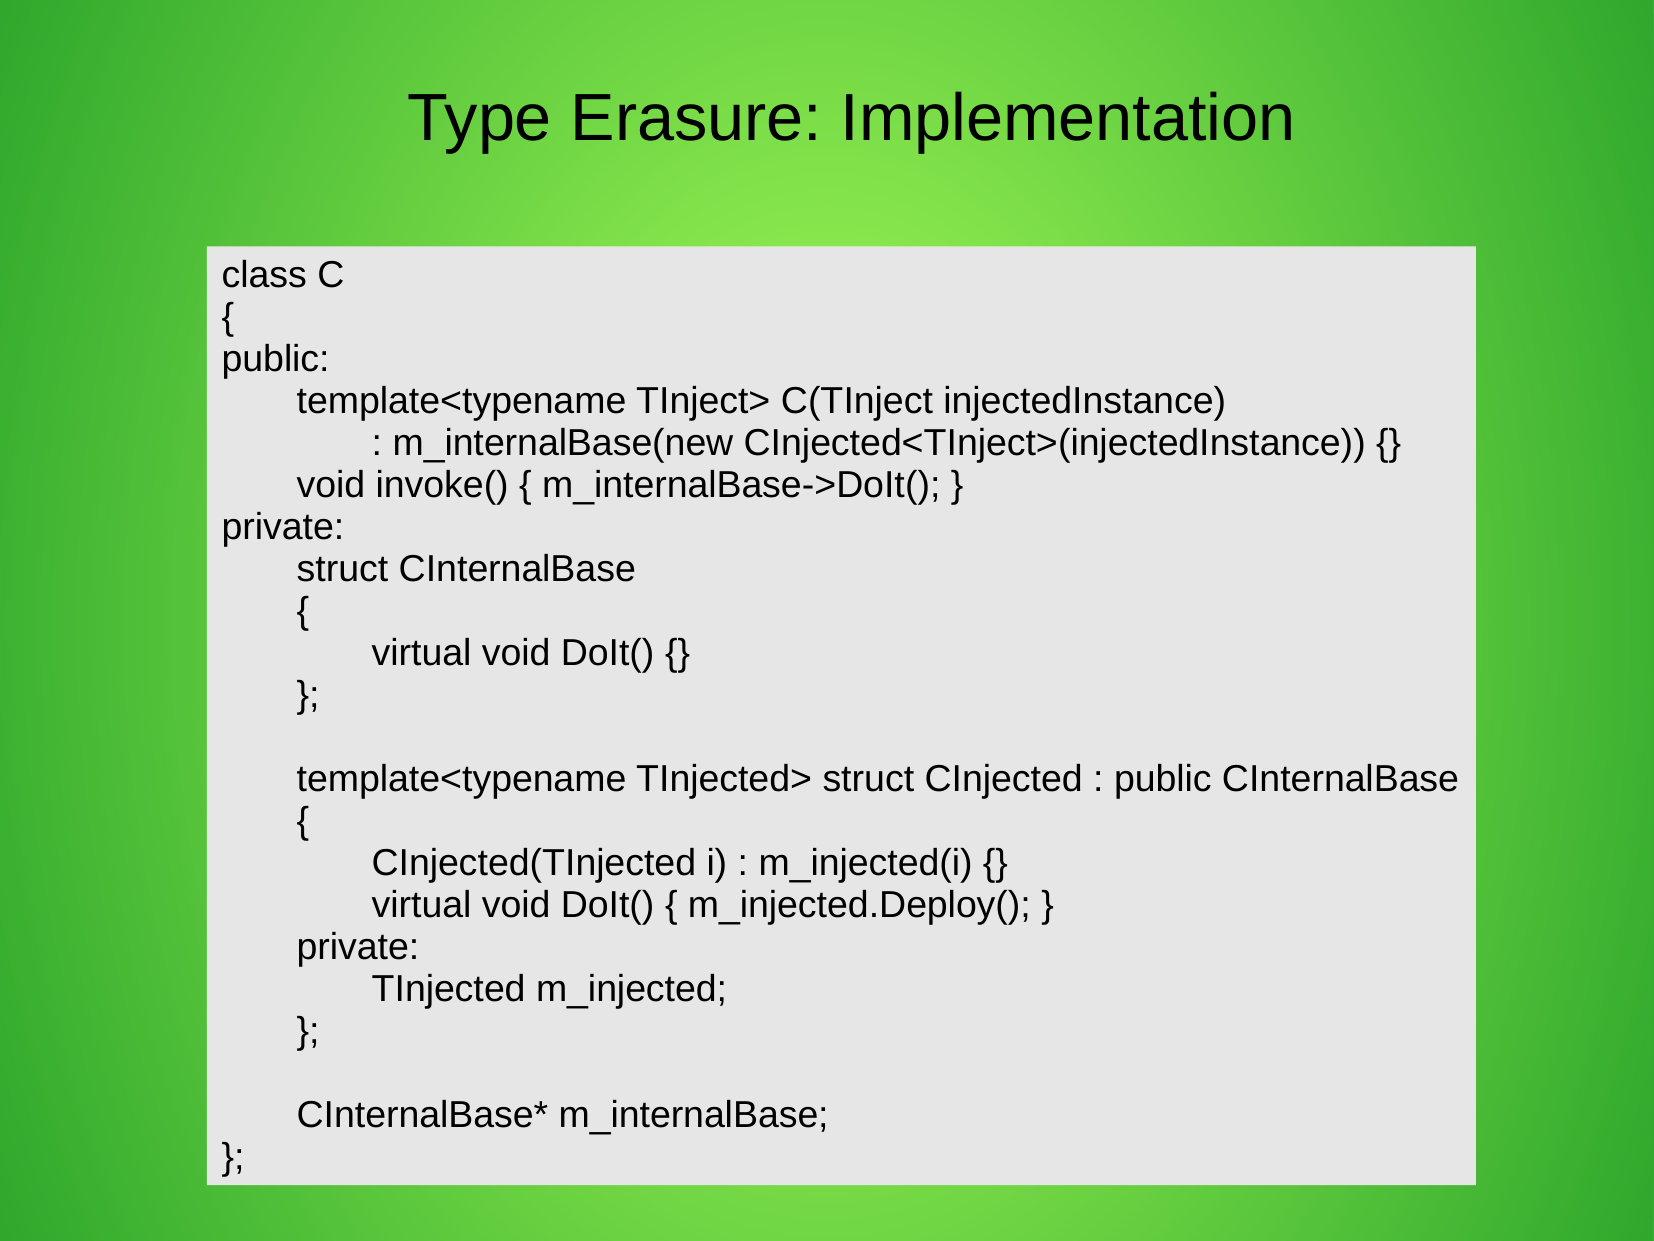

Type Erasure: Implementation
class C
{
public:
	template<typename TInject> C(TInject injectedInstance)
		: m_internalBase(new CInjected<TInject>(injectedInstance)) {}
	void invoke() { m_internalBase->DoIt(); }
private:
	struct CInternalBase
	{
		virtual void DoIt() {}
	};
	template<typename TInjected> struct CInjected : public CInternalBase
	{
		CInjected(TInjected i) : m_injected(i) {}
		virtual void DoIt() { m_injected.Deploy(); }
	private:
		TInjected m_injected;
	};
	CInternalBase* m_internalBase;
};
# Type Erasure